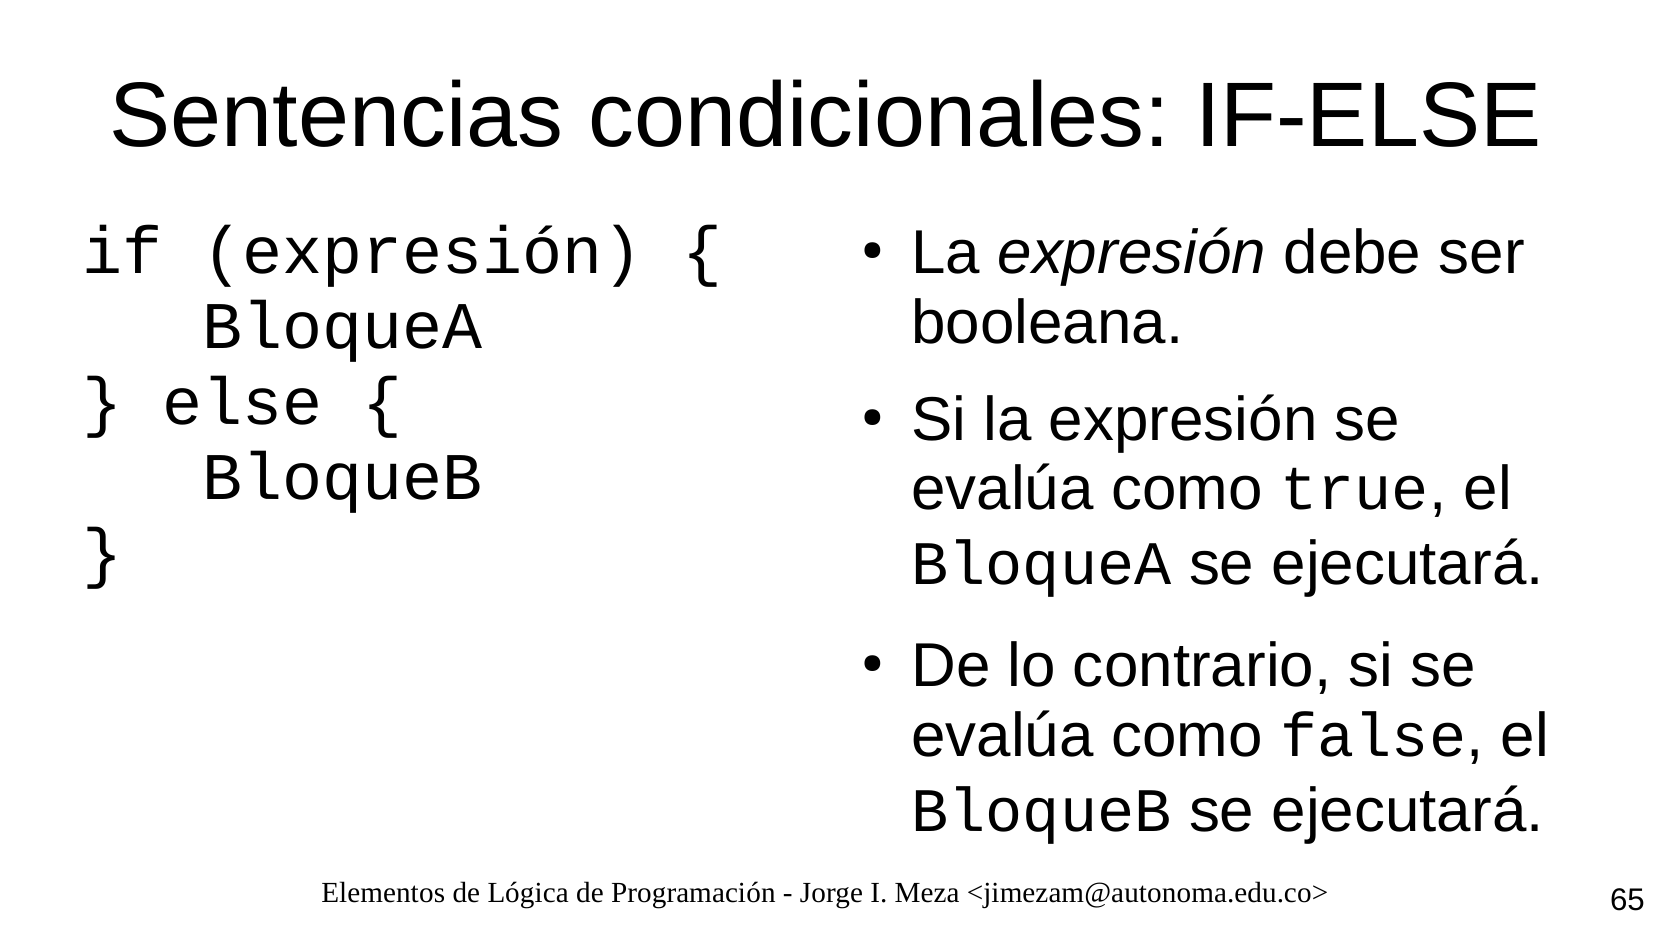

# Sentencias condicionales: IF-ELSE
if (expresión) { BloqueA
} else {
 BloqueB
}
La expresión debe ser booleana.
Si la expresión se evalúa como true, el BloqueA se ejecutará.
De lo contrario, si se evalúa como false, el BloqueB se ejecutará.
Elementos de Lógica de Programación - Jorge I. Meza <jimezam@autonoma.edu.co>